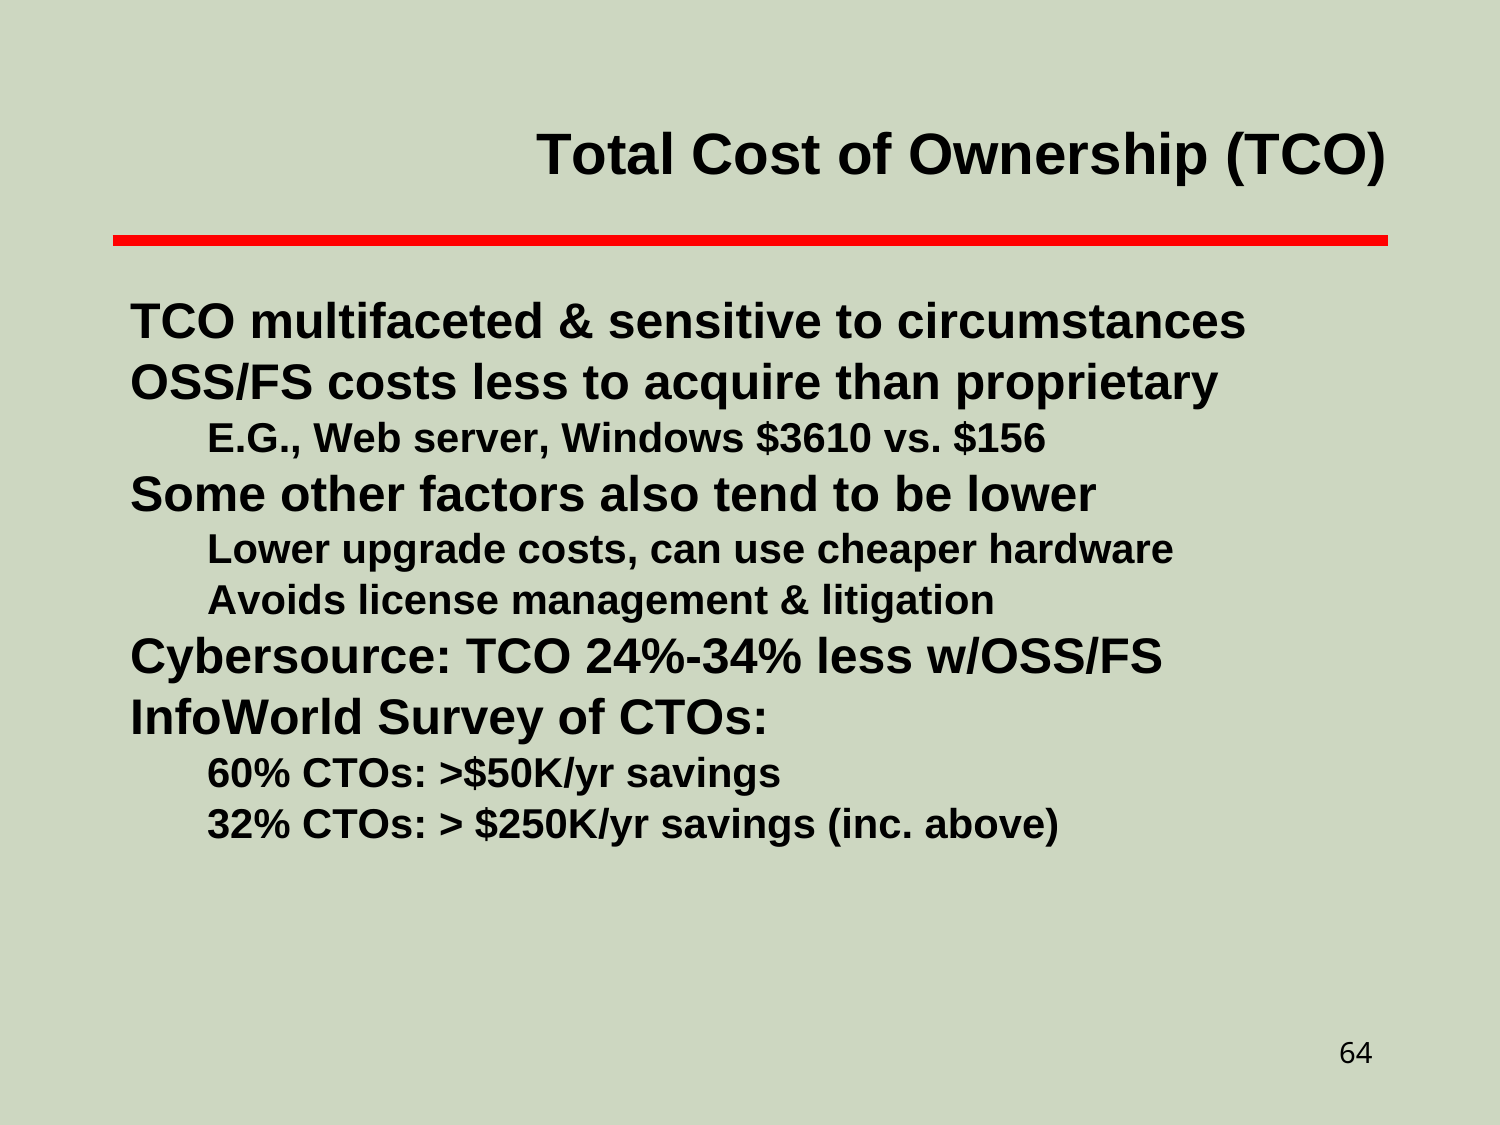

# Total Cost of Ownership (TCO)
TCO multifaceted & sensitive to circumstances
OSS/FS costs less to acquire than proprietary
E.G., Web server, Windows $3610 vs. $156
Some other factors also tend to be lower
Lower upgrade costs, can use cheaper hardware
Avoids license management & litigation
Cybersource: TCO 24%-34% less w/OSS/FS
InfoWorld Survey of CTOs:
60% CTOs: >$50K/yr savings
32% CTOs: > $250K/yr savings (inc. above)